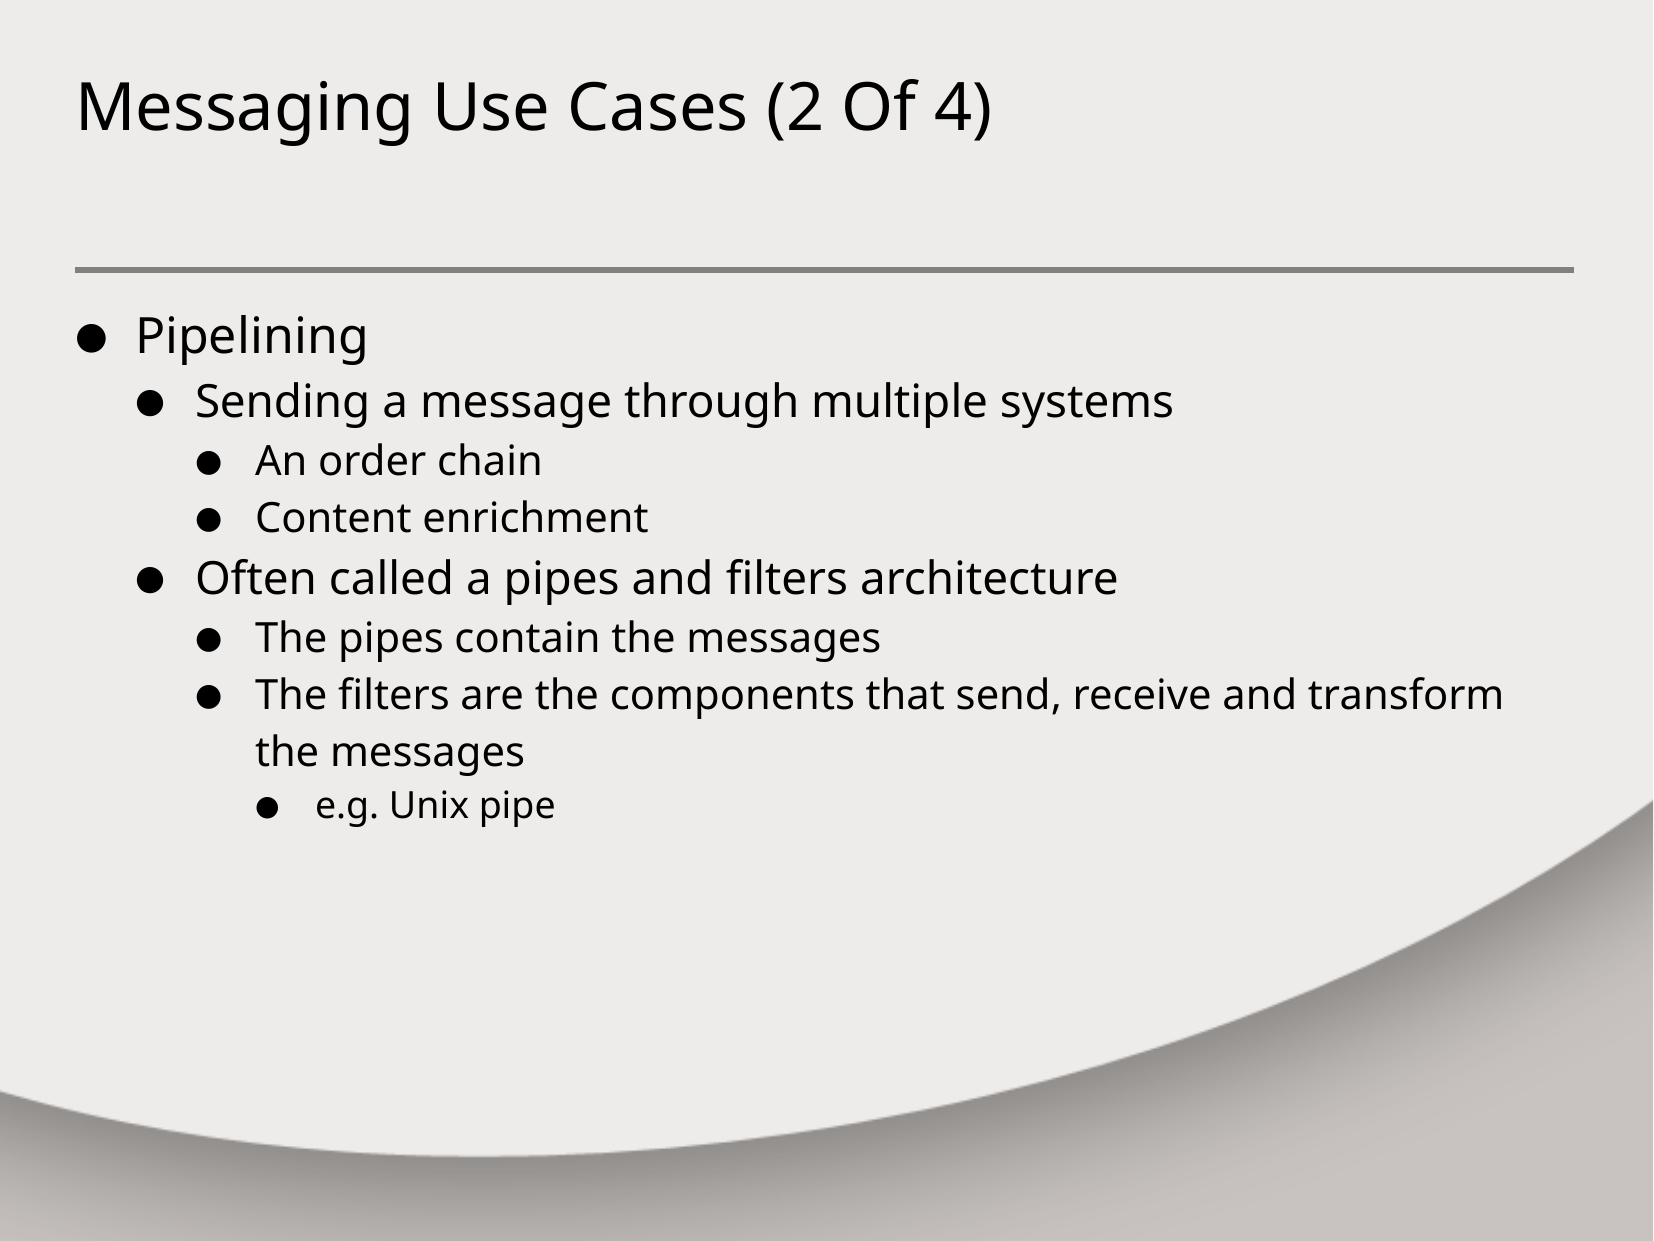

# Messaging Use Cases (2 Of 4)
Pipelining
Sending a message through multiple systems
An order chain
Content enrichment
Often called a pipes and filters architecture
The pipes contain the messages
The filters are the components that send, receive and transform the messages
e.g. Unix pipe